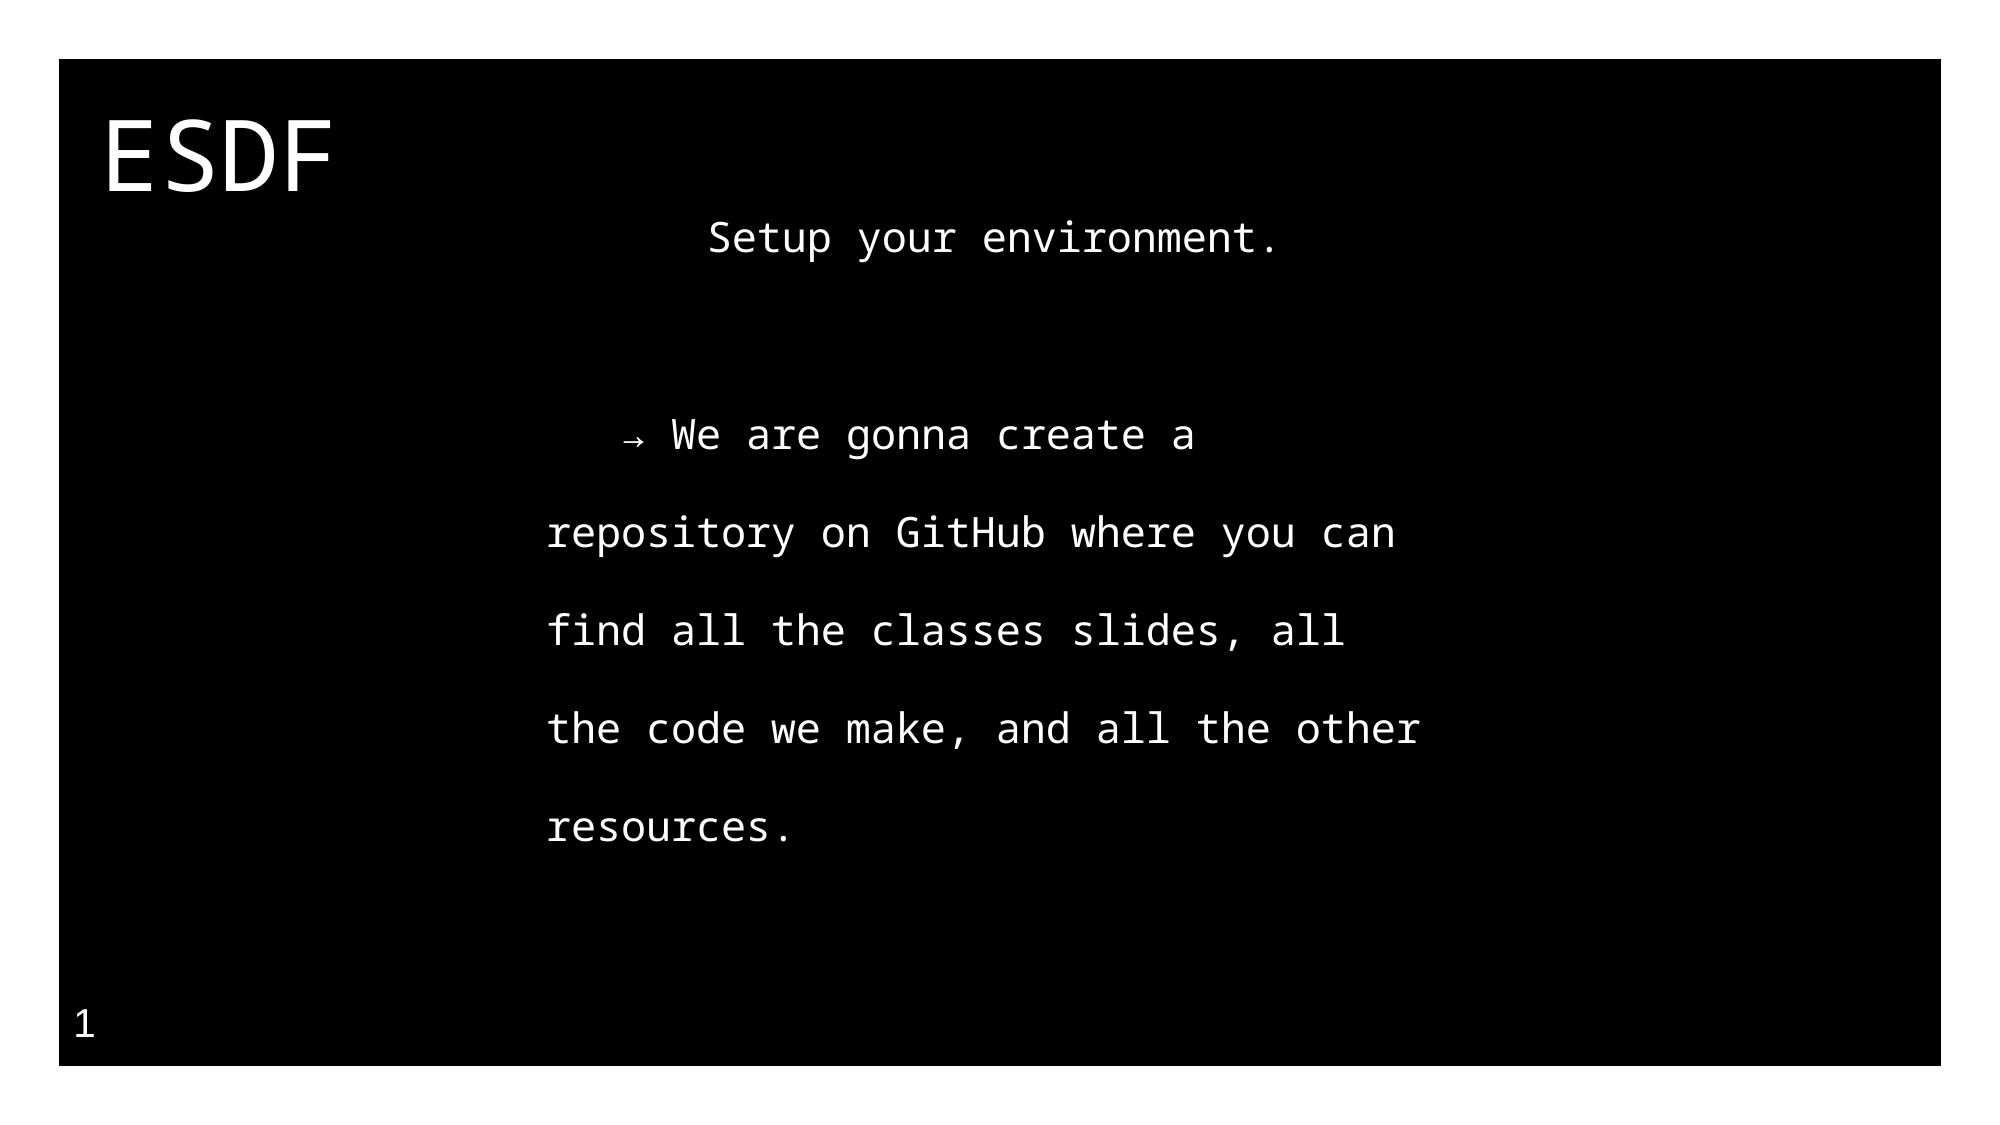

# ESDF
Setup your environment.
	→ We are gonna create a repository on GitHub where you can find all the classes slides, all the code we make, and all the other resources.
1